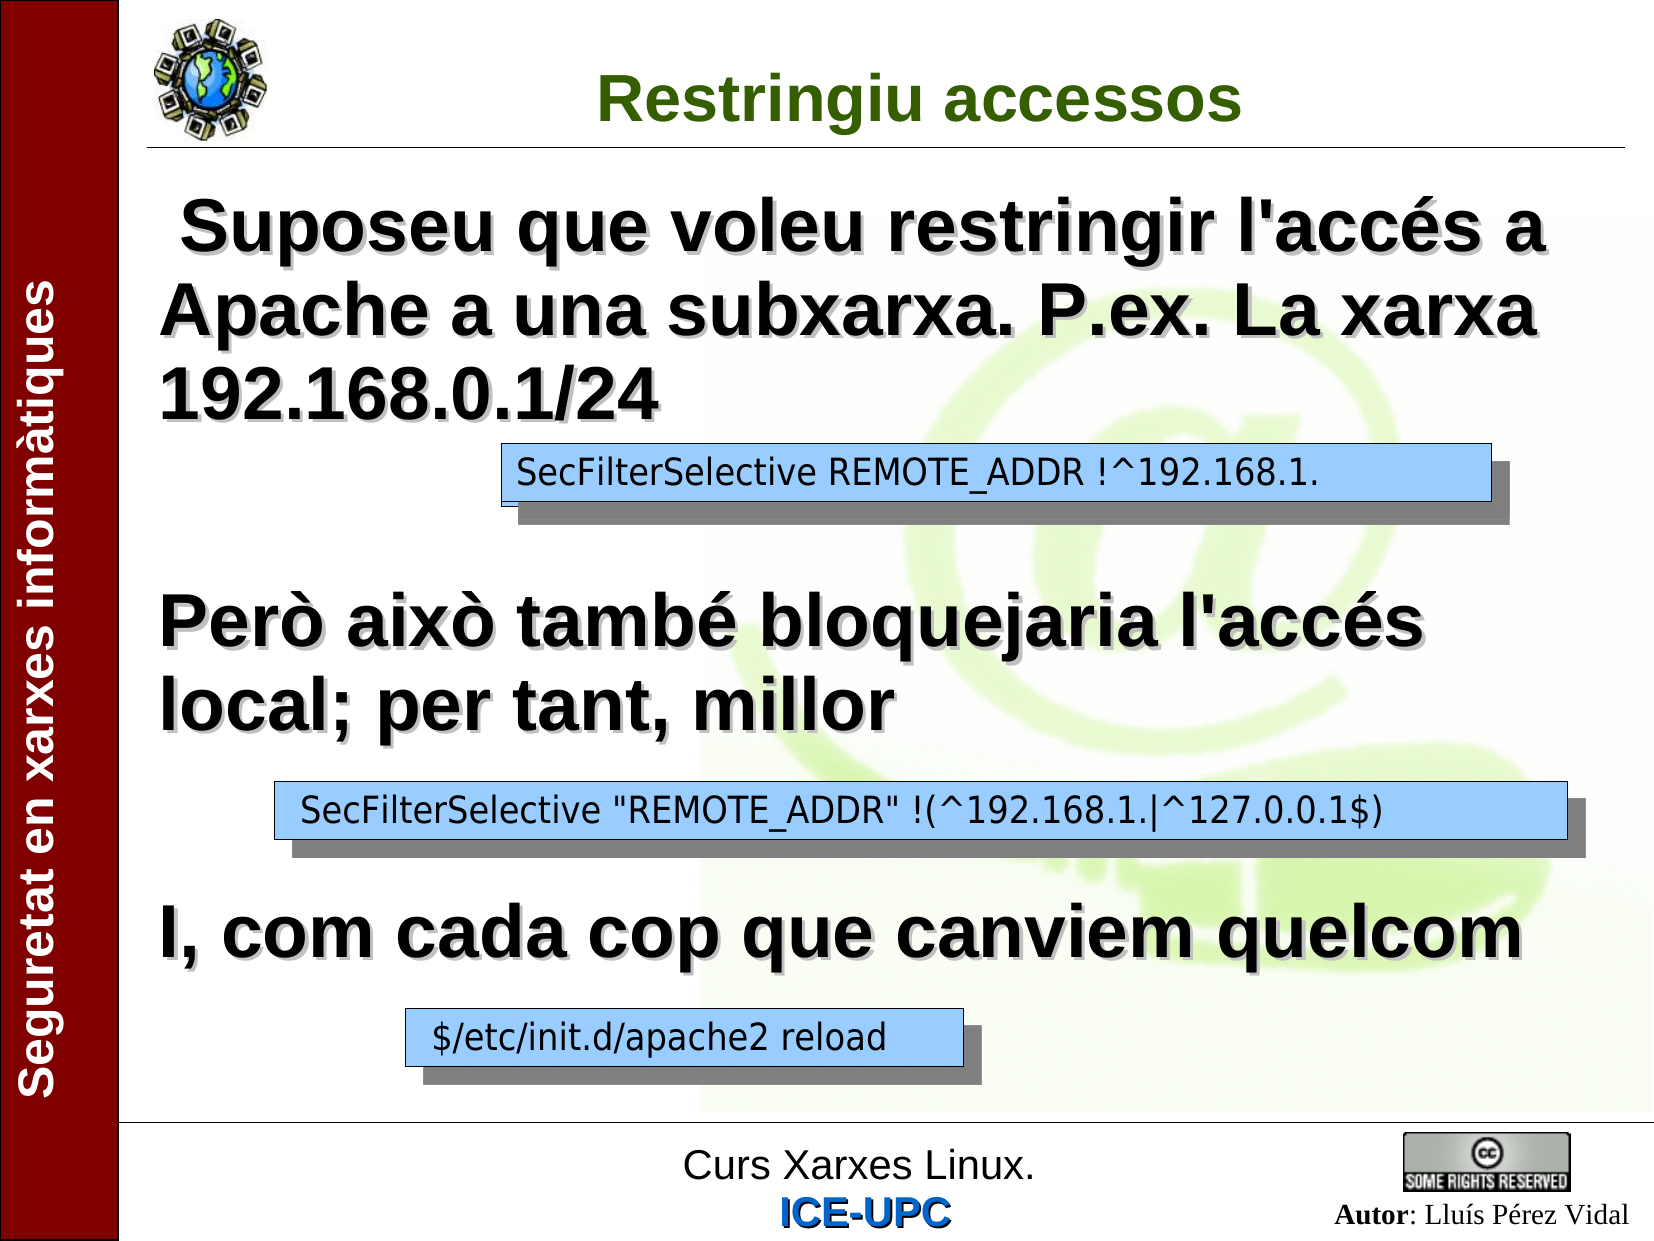

# Restringiu accessos
 Suposeu que voleu restringir l'accés a Apache a una subxarxa. P.ex. La xarxa 192.168.0.1/24
Però això també bloquejaria l'accés local; per tant, millor
I, com cada cop que canviem quelcom
SecFilterSelective REMOTE_ADDR !^192.168.1.
SecFilterSelective REMOTE_ADDR !^192.168.1.
 SecFilterSelective "REMOTE_ADDR" !(^192.168.1.|^127.0.0.1$)
 $/etc/init.d/apache2 reload